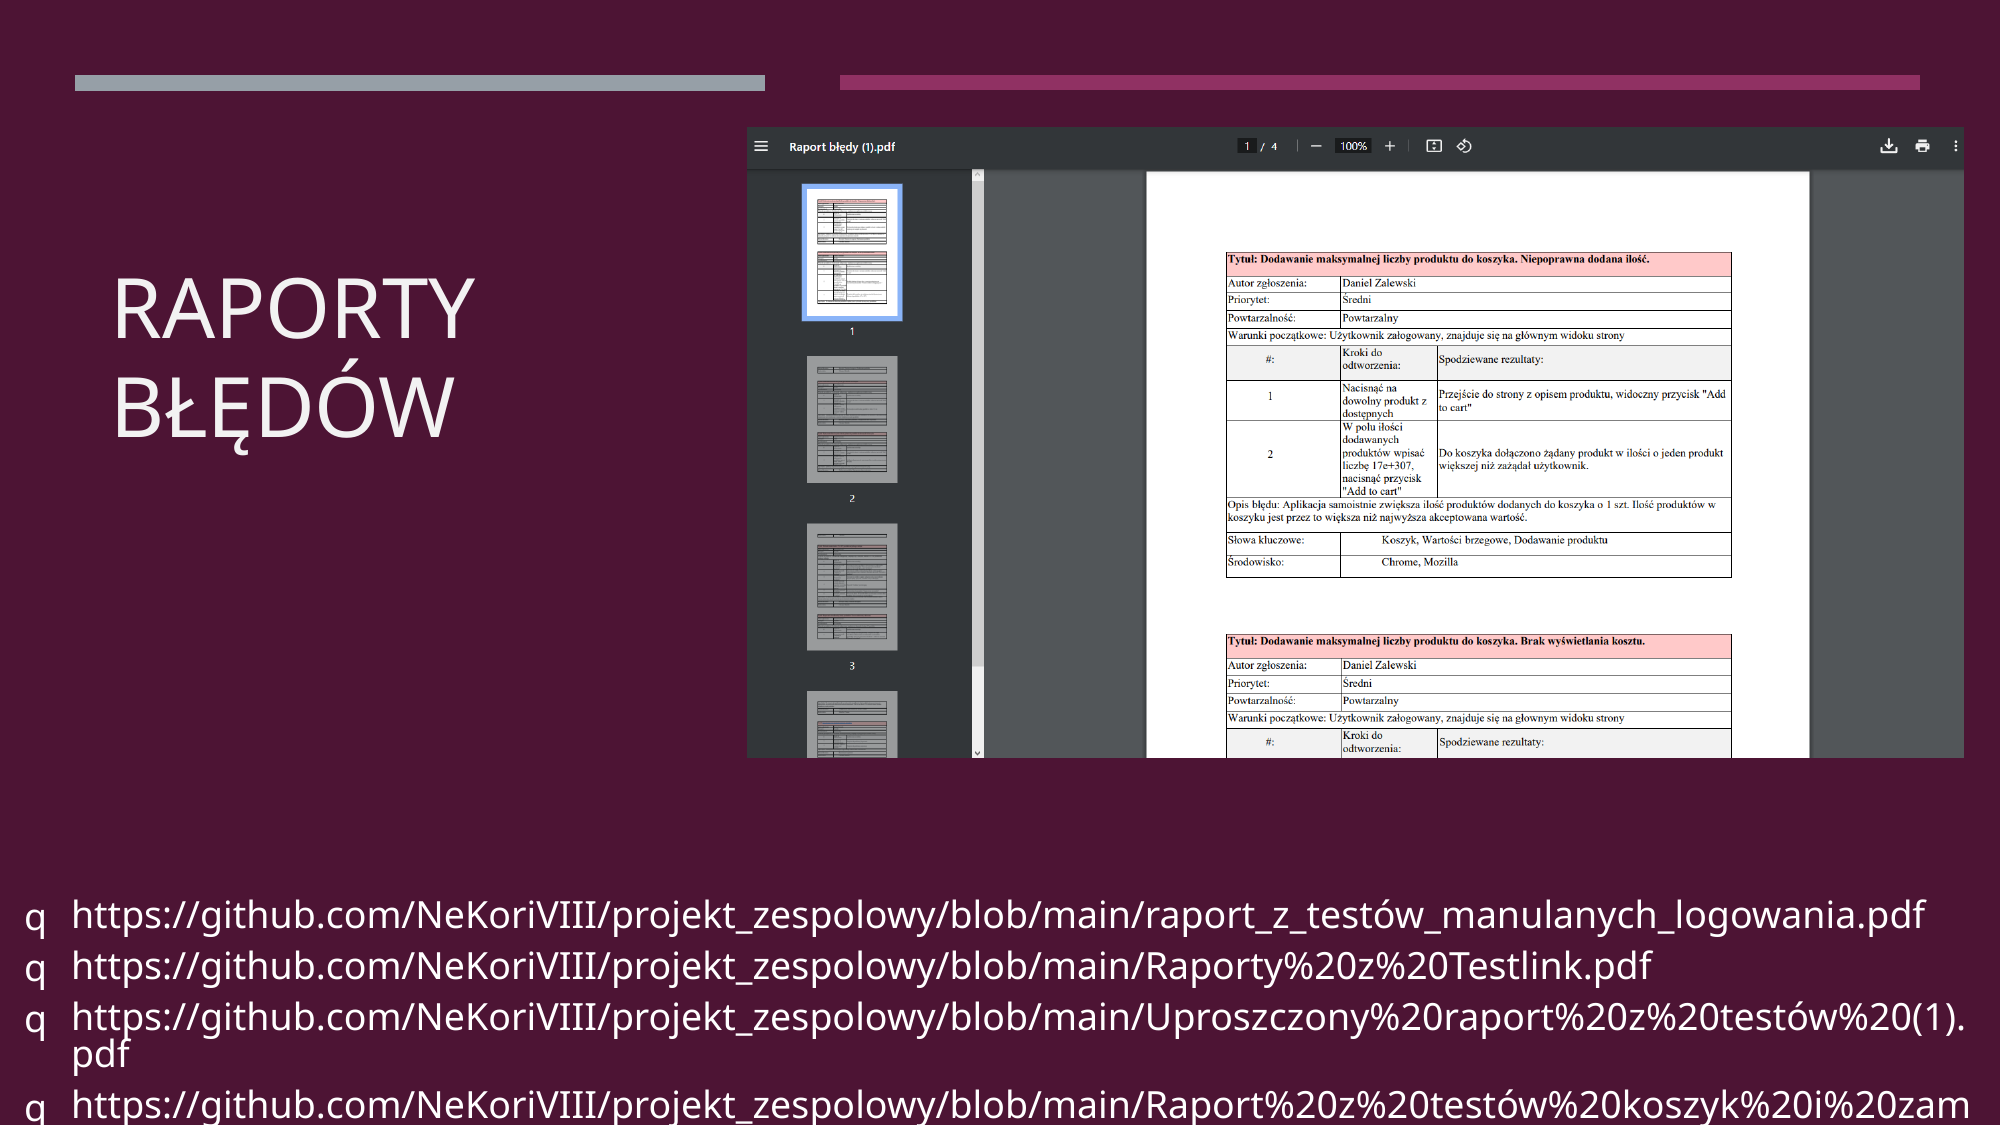

# Raporty błędów
https://github.com/NeKoriVIII/projekt_zespolowy/blob/main/raport_z_testów_manulanych_logowania.pdf
https://github.com/NeKoriVIII/projekt_zespolowy/blob/main/Raporty%20z%20Testlink.pdf
https://github.com/NeKoriVIII/projekt_zespolowy/blob/main/Uproszczony%20raport%20z%20testów%20(1).pdf
https://github.com/NeKoriVIII/projekt_zespolowy/blob/main/Raport%20z%20testów%20koszyk%20i%20zamawianie%20(1).pdf
https://github.com/NeKoriVIII/projekt_zespolowy/blob/main/Raport%20błędy%20(1).pdf